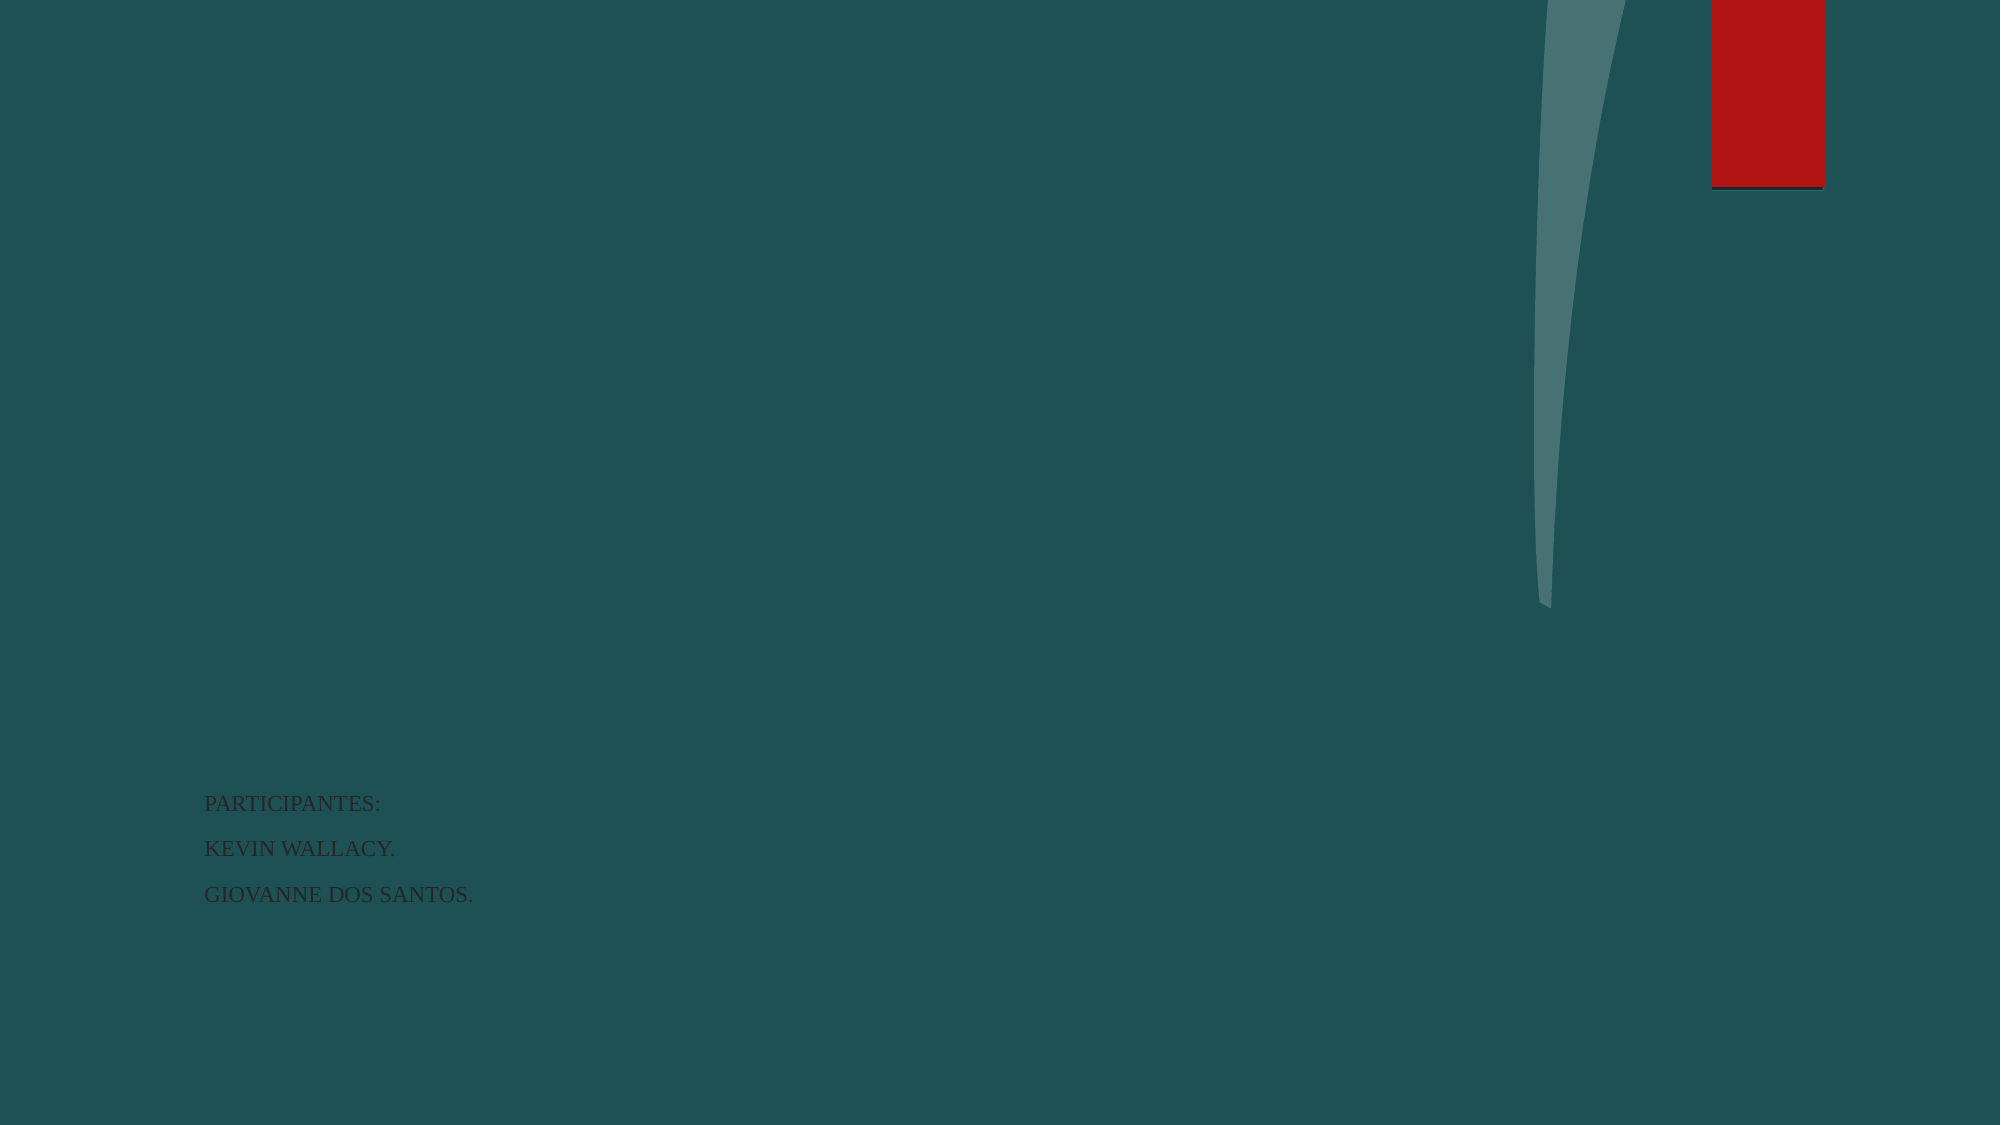

Prevenção de Fork Bombs
# Participantes:
Kevin Wallacy.
Giovanne dos Santos.